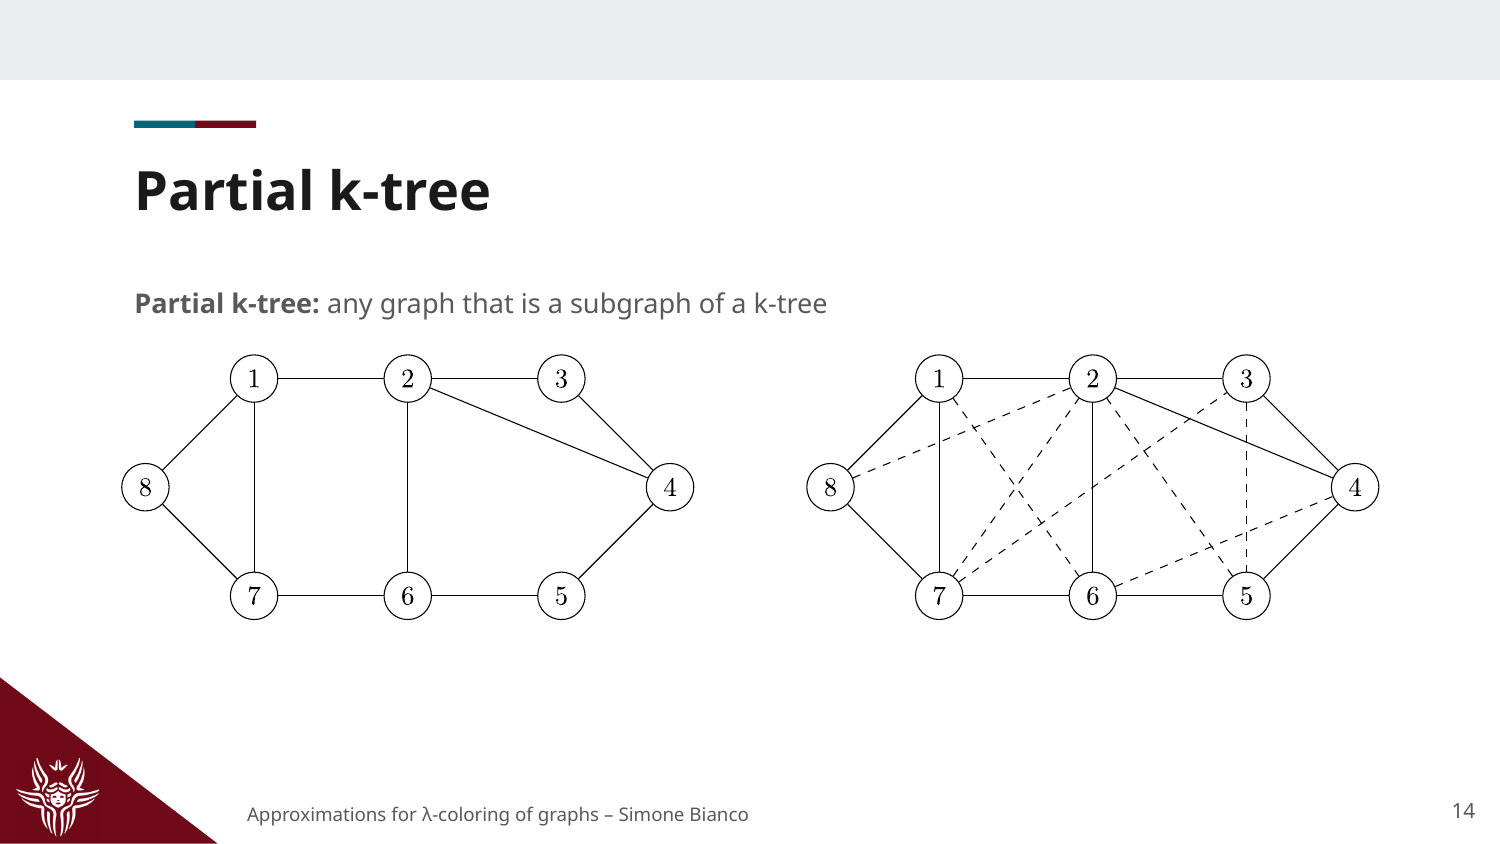

# Partial k-tree
Partial k-tree: any graph that is a subgraph of a k-tree
Approximations for λ-coloring of graphs – Simone Bianco